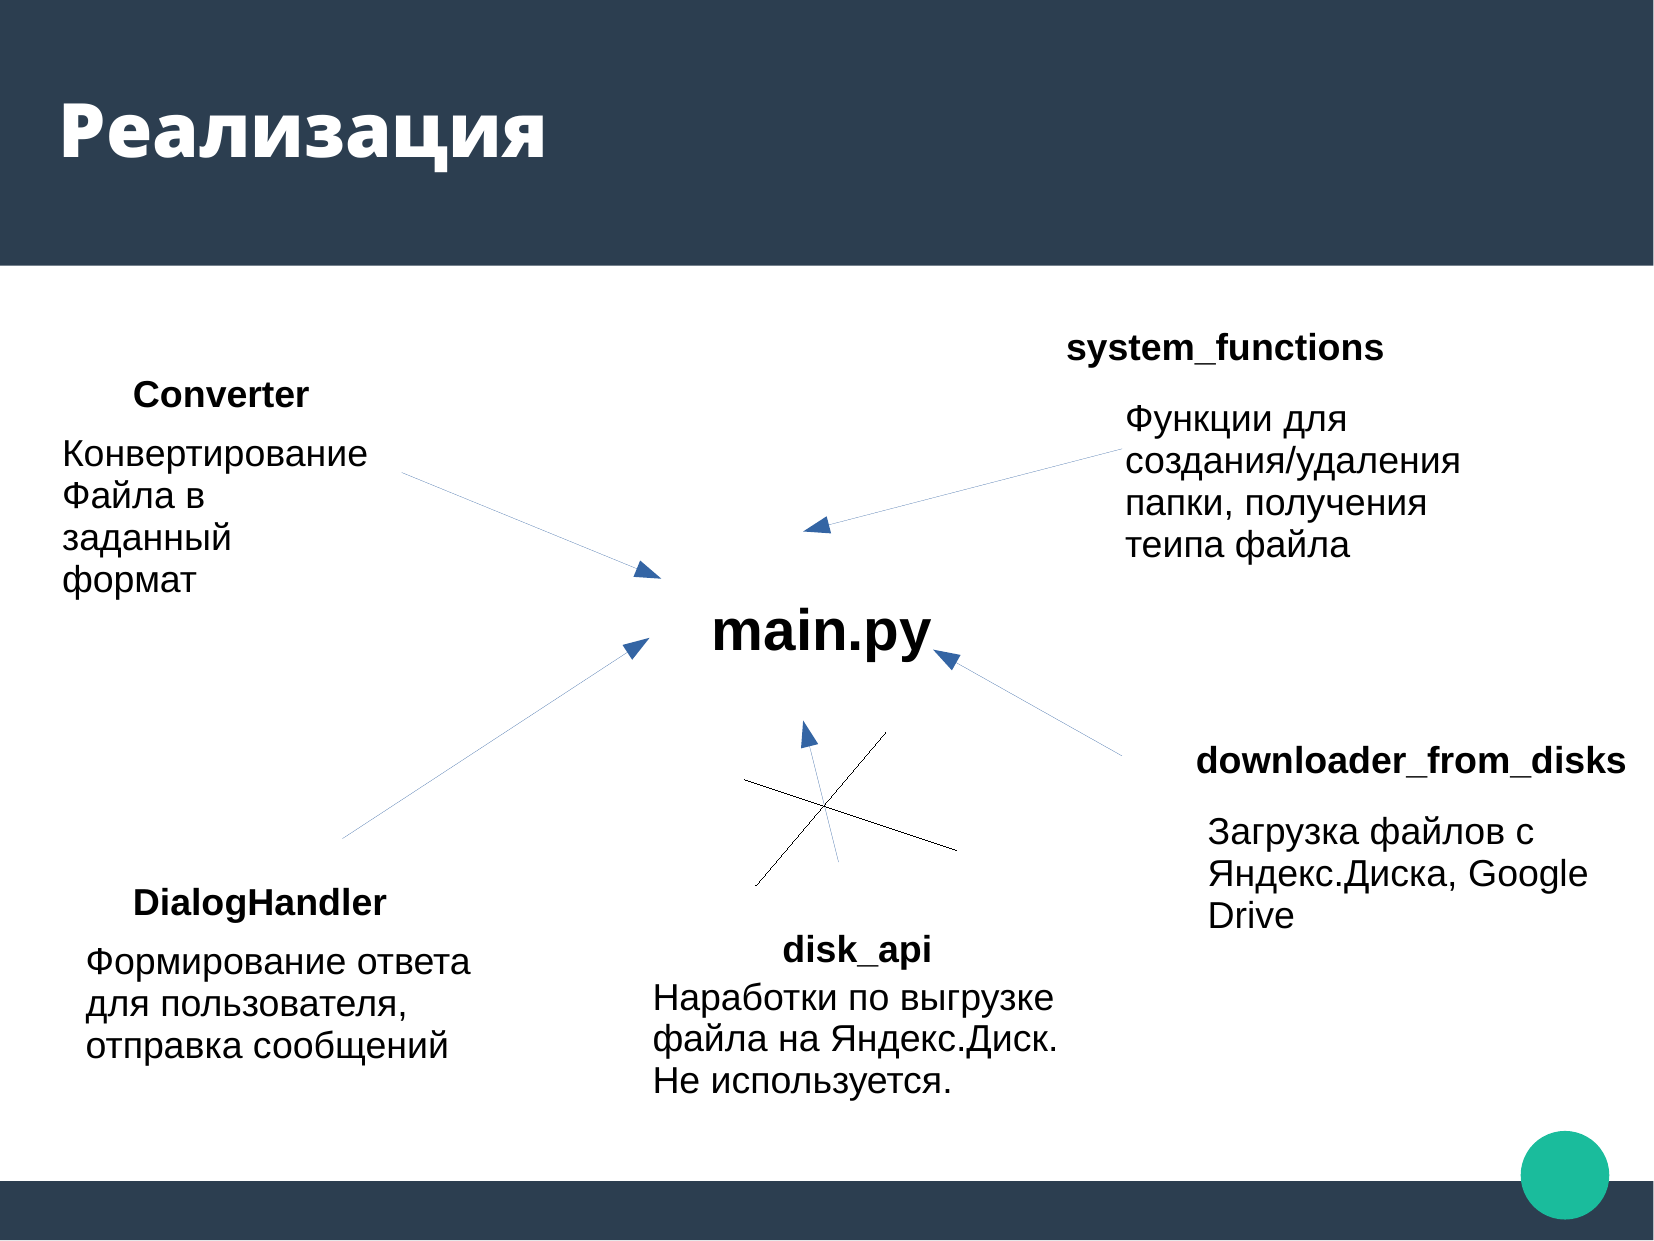

# Реализация
system_functions
Converter
Функции для создания/удаления папки, получения теипа файла
Конвертирование
Файла в заданный формат
main.py
downloader_from_disks
Загрузка файлов с Яндекс.Диска, Google Drive
DialogHandler
disk_api
Формирование ответа для пользователя, отправка сообщений
Наработки по выгрузке файла на Яндекс.Диск. Не используется.